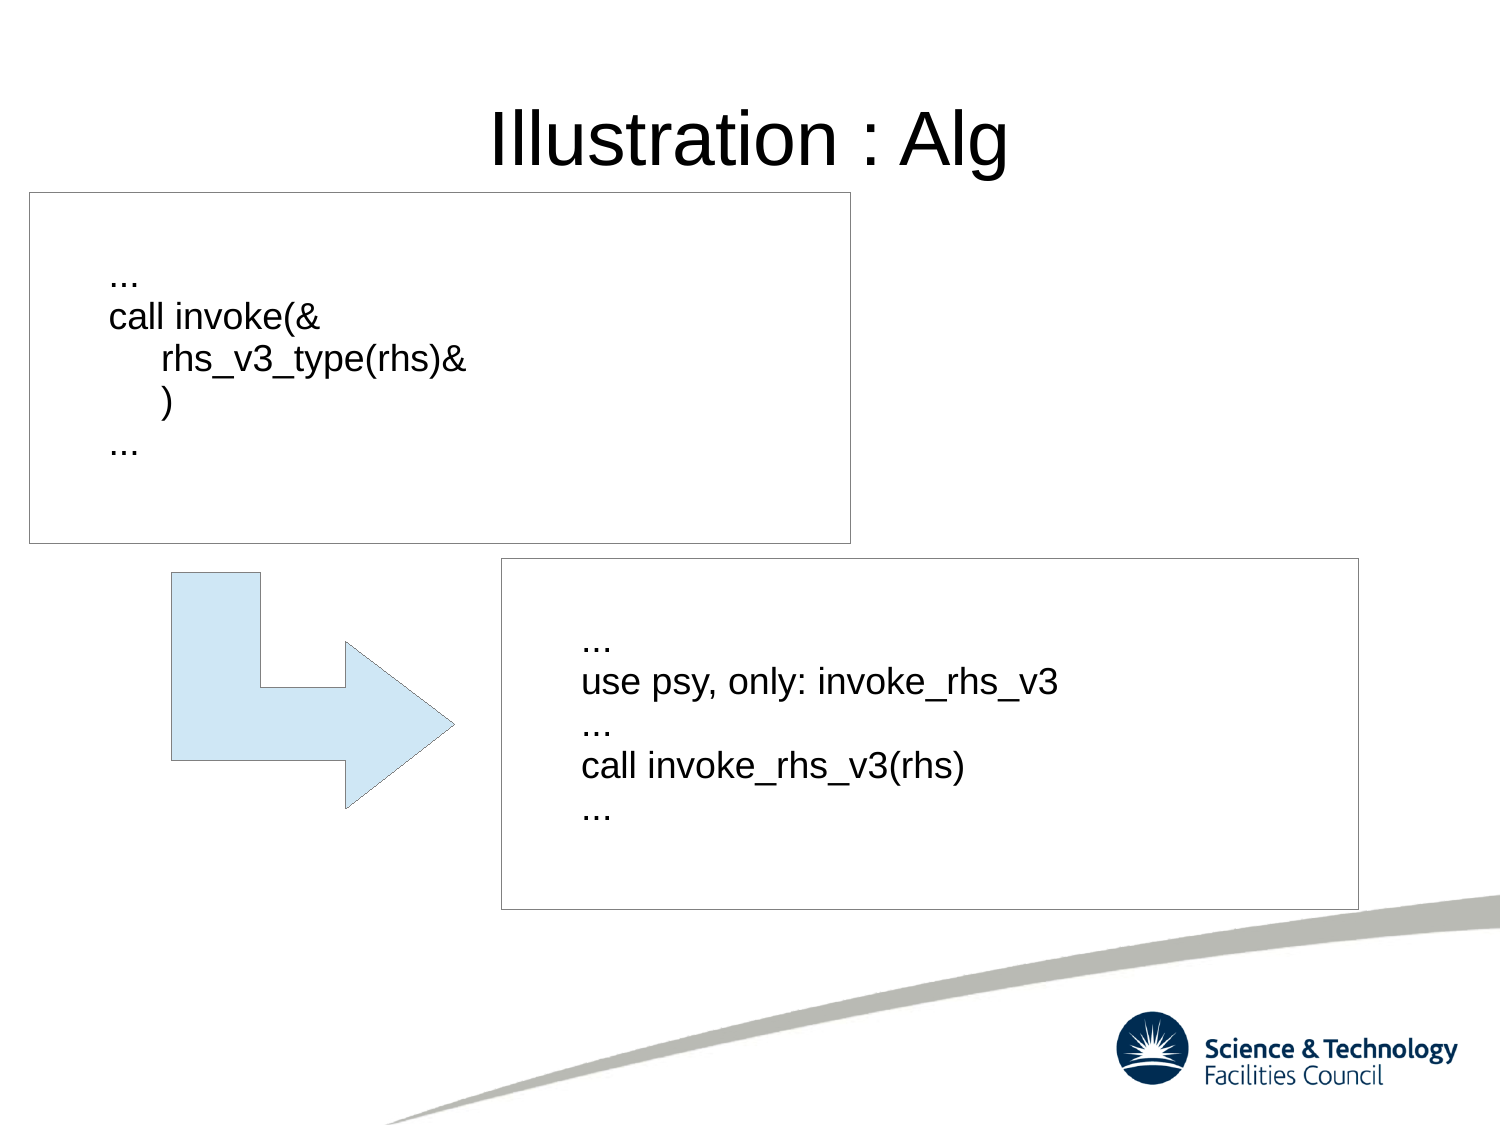

# Illustration : Alg
 ...
 call invoke(&
 rhs_v3_type(rhs)&
 )
 ...
 ...
 use psy, only: invoke_rhs_v3
 ...
 call invoke_rhs_v3(rhs)
 ...